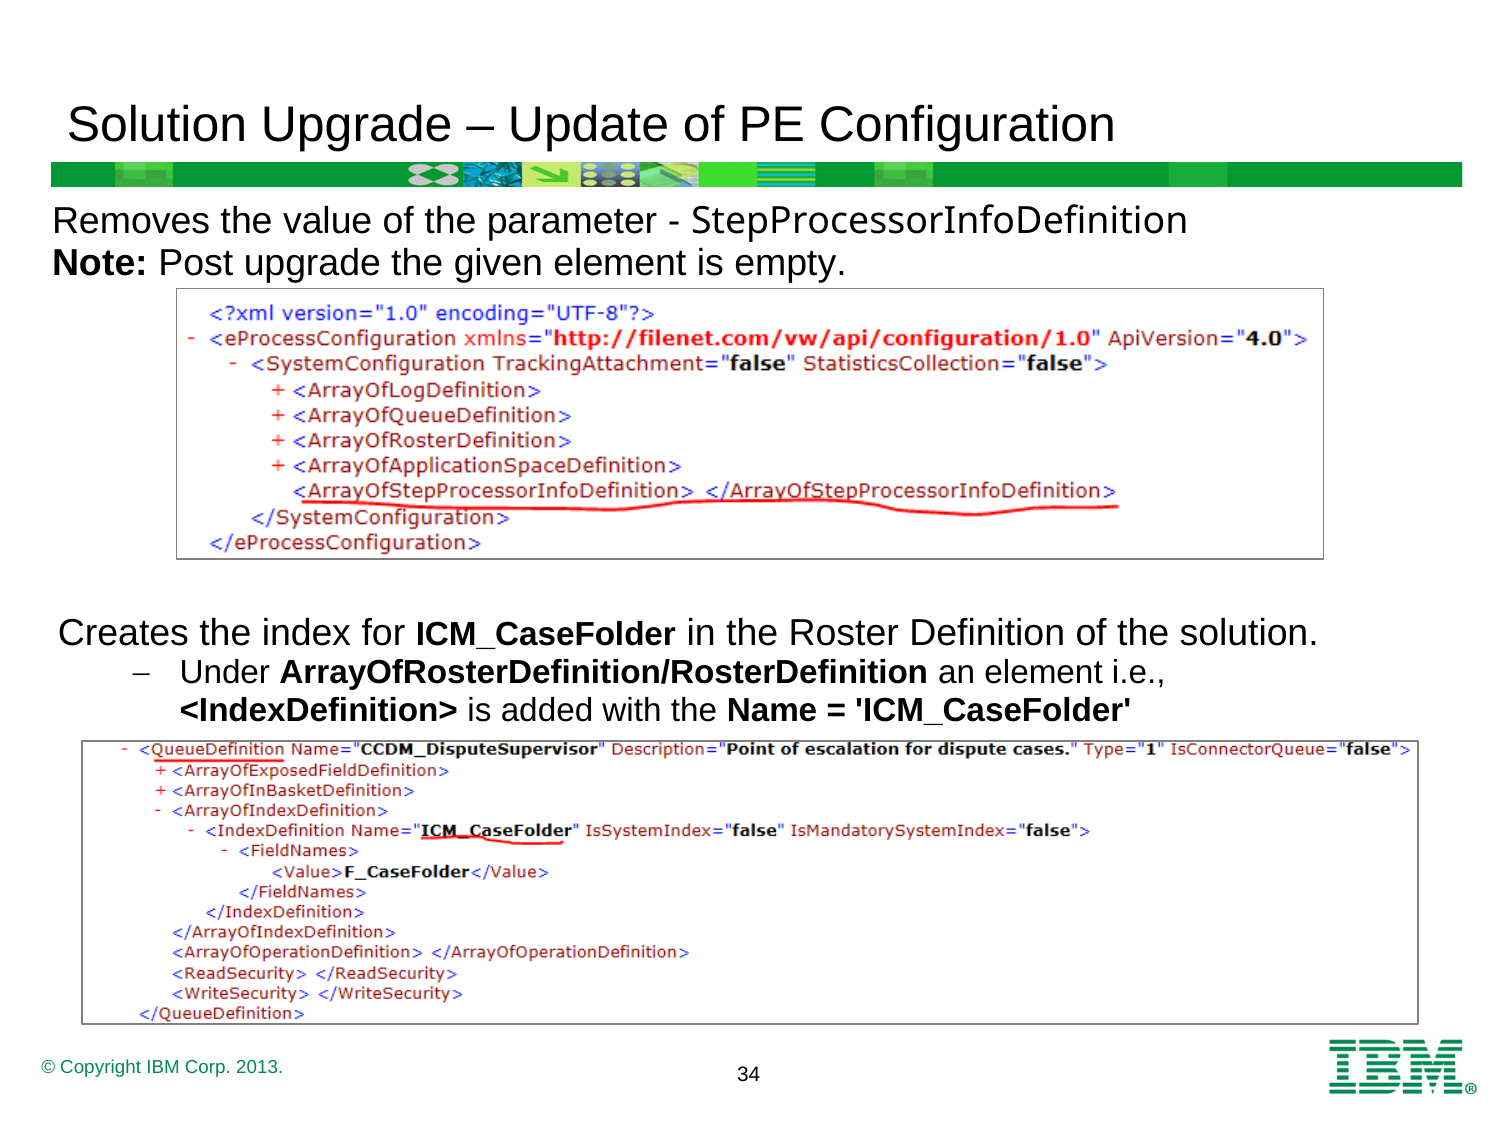

# Solution Upgrade – Update of PE Configuration
Removes the value of the parameter - StepProcessorInfoDefinition
Note: Post upgrade the given element is empty.
Creates the index for ICM_CaseFolder in the Roster Definition of the solution.
Under ArrayOfRosterDefinition/RosterDefinition an element i.e., <IndexDefinition> is added with the Name = 'ICM_CaseFolder'
34